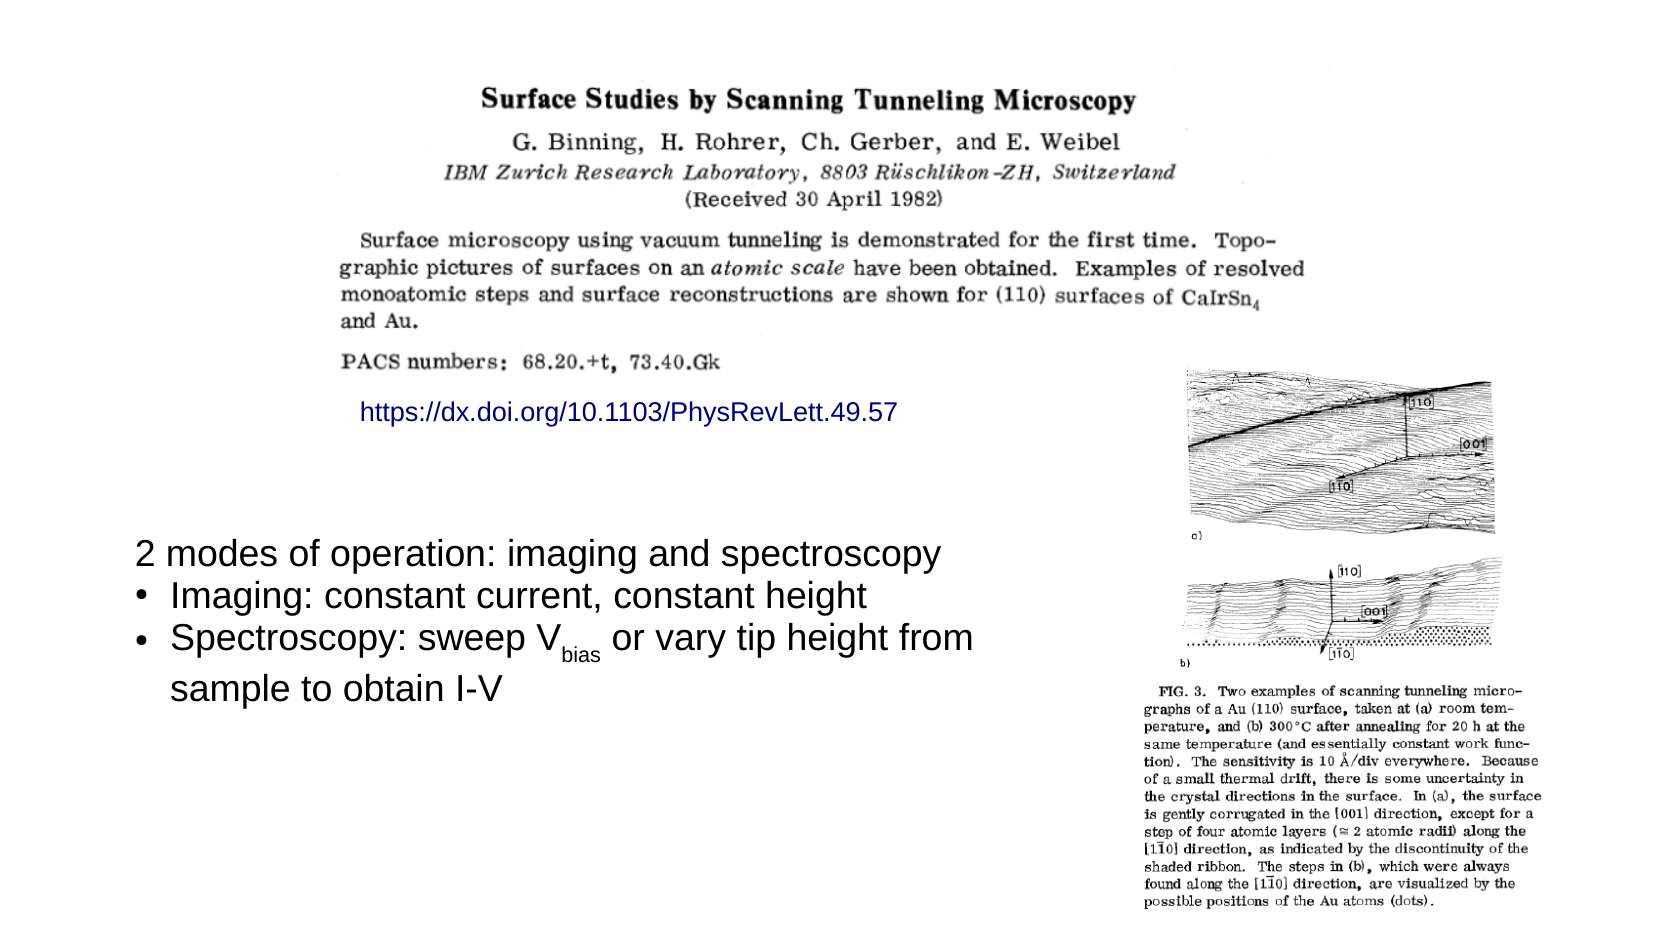

https://dx.doi.org/10.1103/PhysRevLett.49.57
2 modes of operation: imaging and spectroscopy
Imaging: constant current, constant height
Spectroscopy: sweep Vbias or vary tip height from sample to obtain I-V